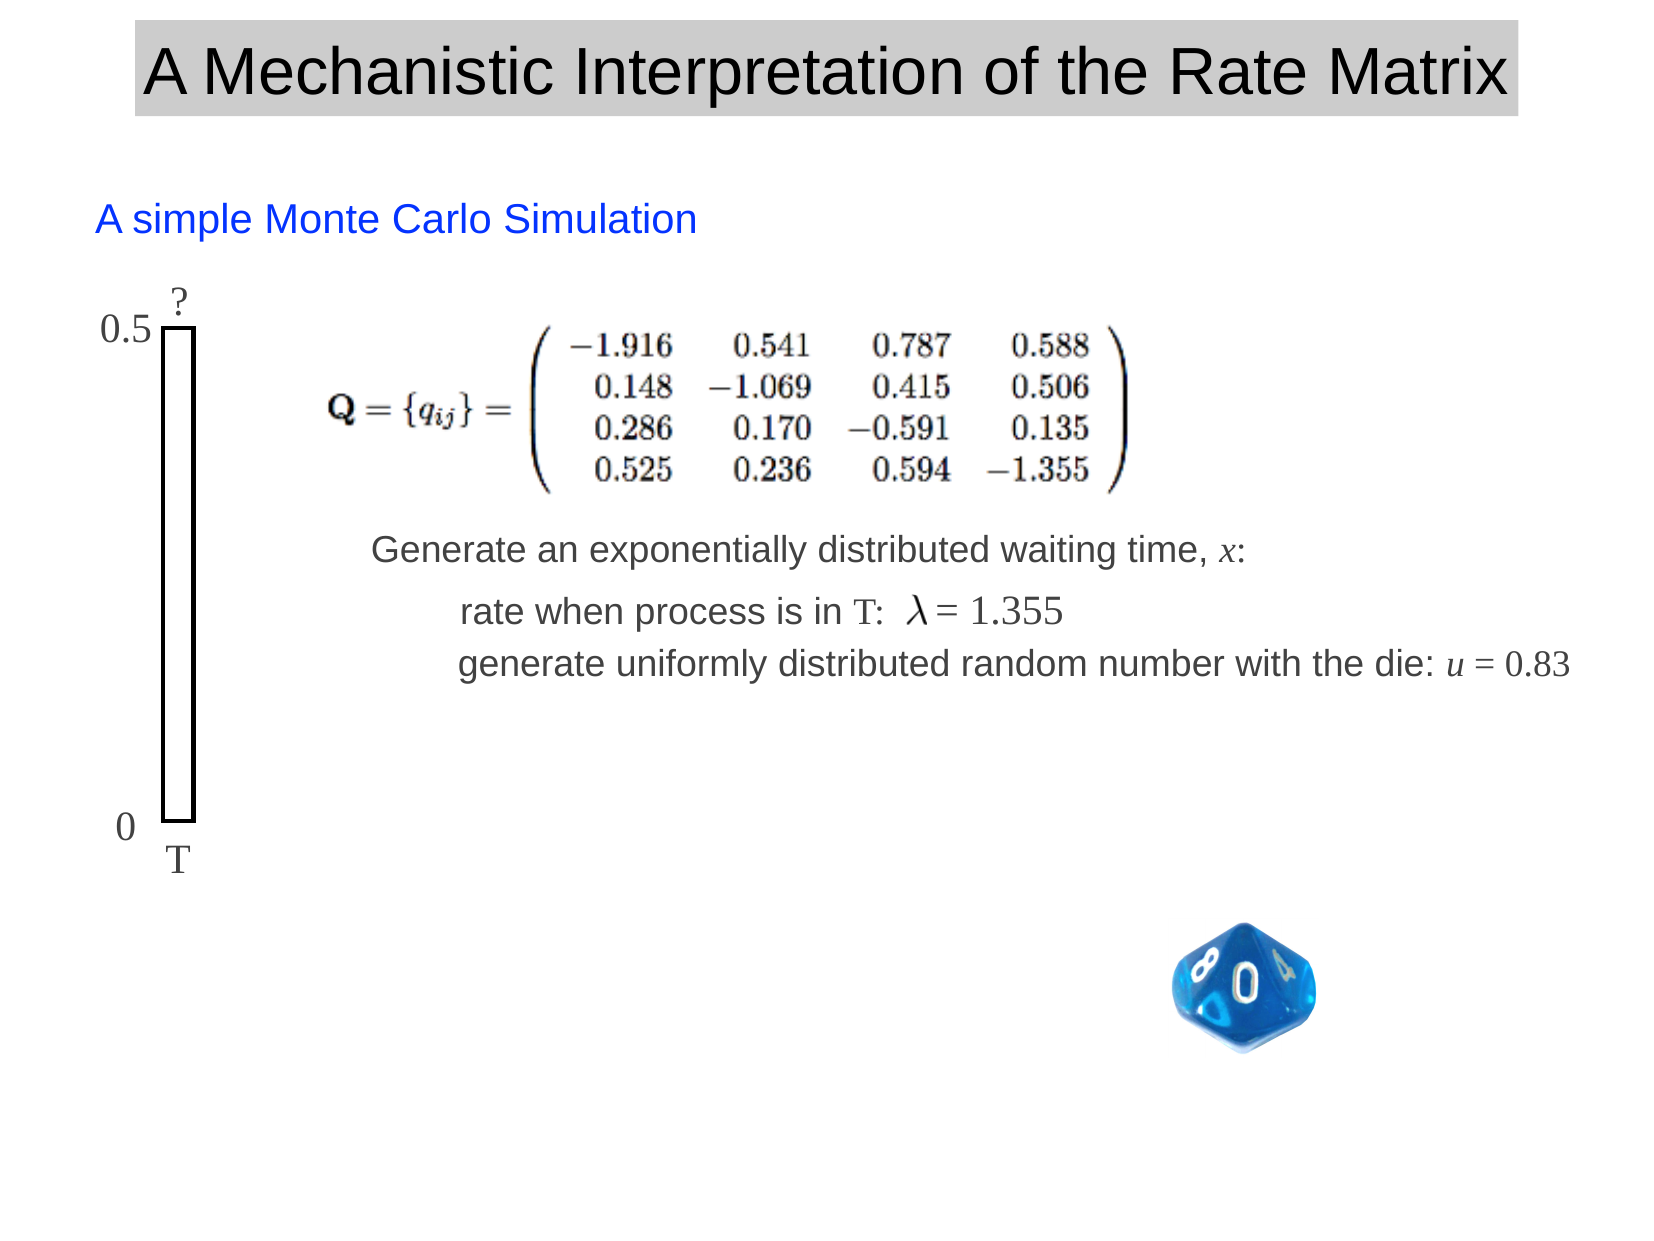

A Mechanistic Interpretation of the Rate Matrix
A simple Monte Carlo Simulation
?
0.5
Generate an exponentially distributed waiting time, x:
= 1.355
rate when process is in T:
generate uniformly distributed random number with the die: u = 0.83
0
T